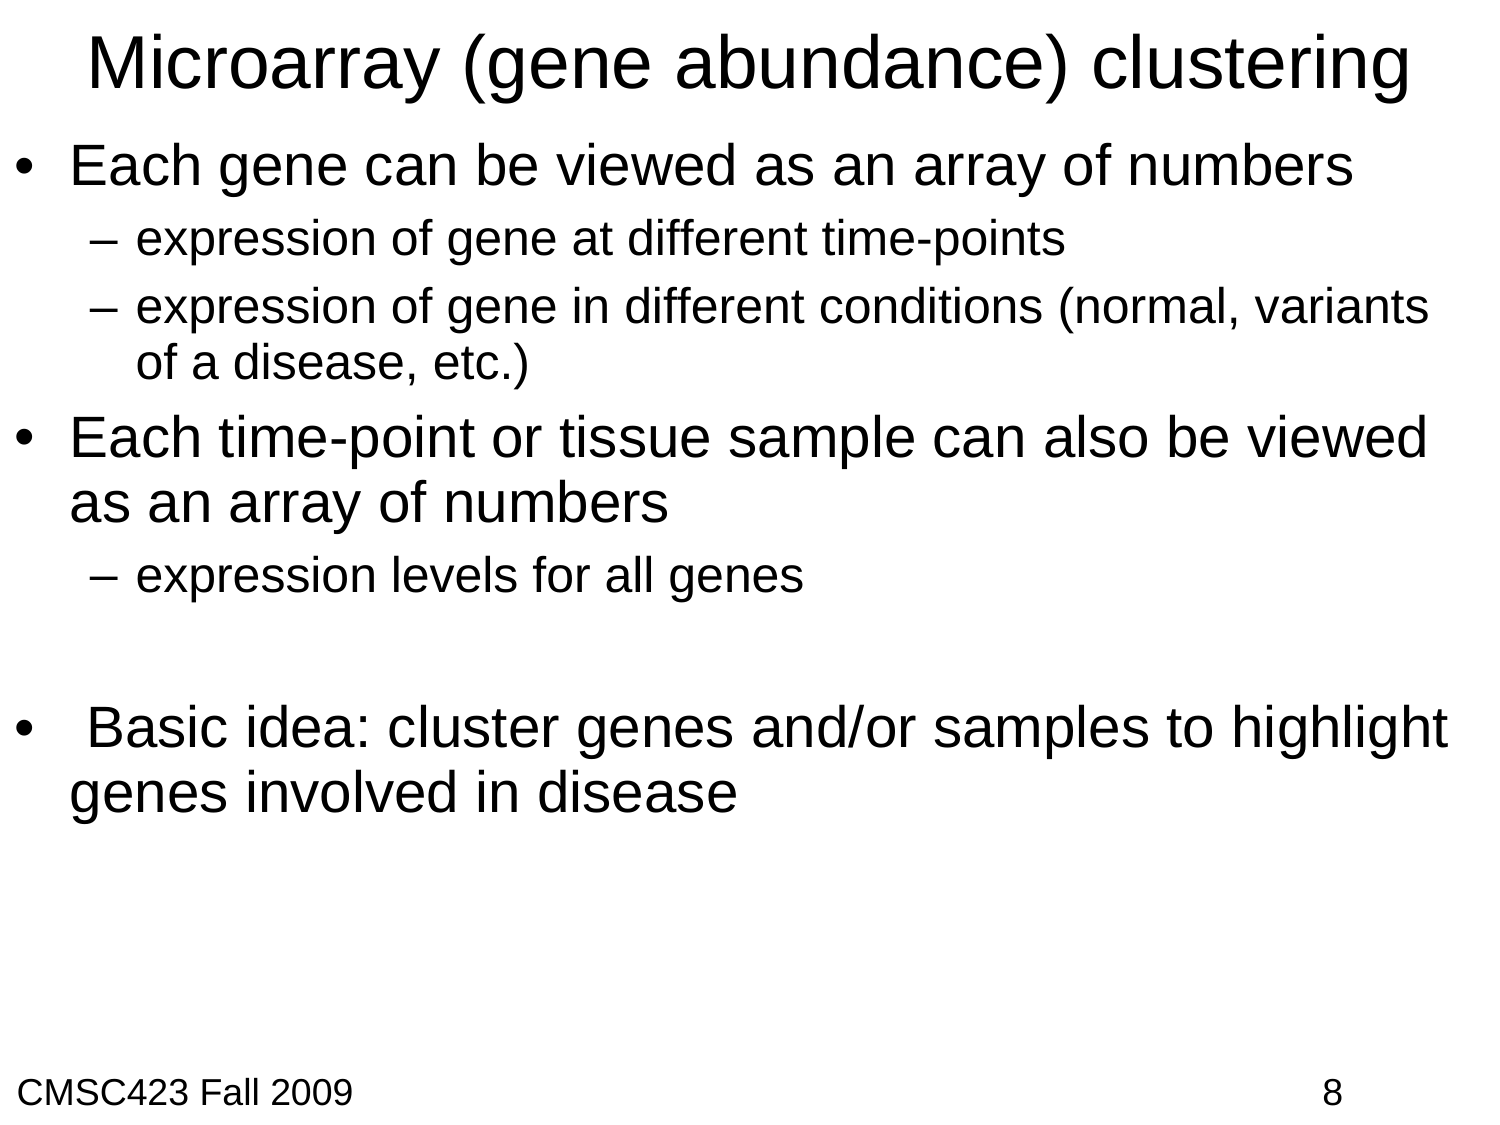

# Microarray (gene abundance) clustering
Each gene can be viewed as an array of numbers
expression of gene at different time-points
expression of gene in different conditions (normal, variants of a disease, etc.)
Each time-point or tissue sample can also be viewed as an array of numbers
expression levels for all genes
 Basic idea: cluster genes and/or samples to highlight genes involved in disease
CMSC423 Fall 2009
8